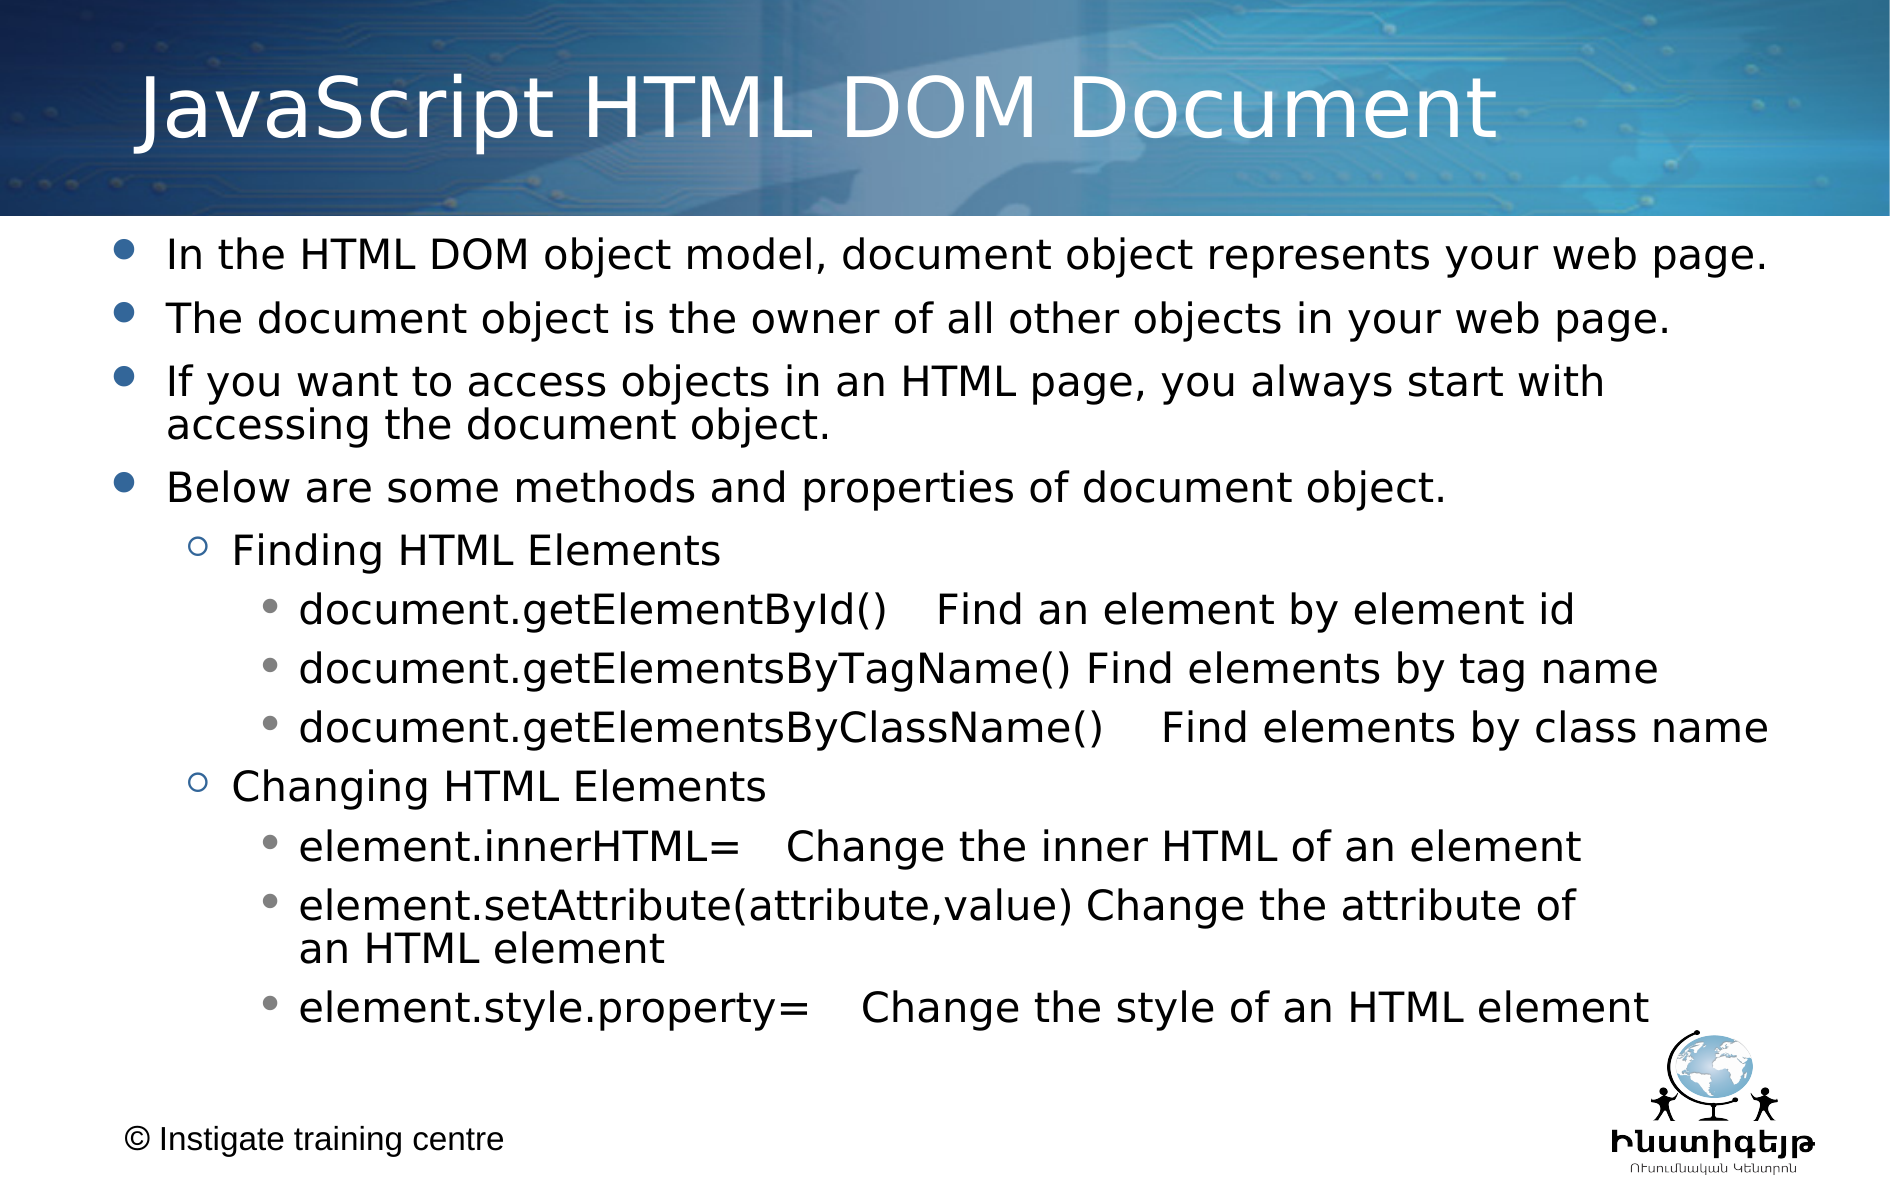

JavaScript HTML DOM Document
# In the HTML DOM object model, document object represents your web page.
The document object is the owner of all other objects in your web page.
If you want to access objects in an HTML page, you always start with accessing the document object.
Below are some methods and properties of document object.
Finding HTML Elements
document.getElementById()	Find an element by element id
document.getElementsByTagName()	Find elements by tag name
document.getElementsByClassName()	Find elements by class name
Changing HTML Elements
element.innerHTML=	Change the inner HTML of an element
element.setAttribute(attribute,value)	Change the attribute of
an HTML element
element.style.property=	Change the style of an HTML element